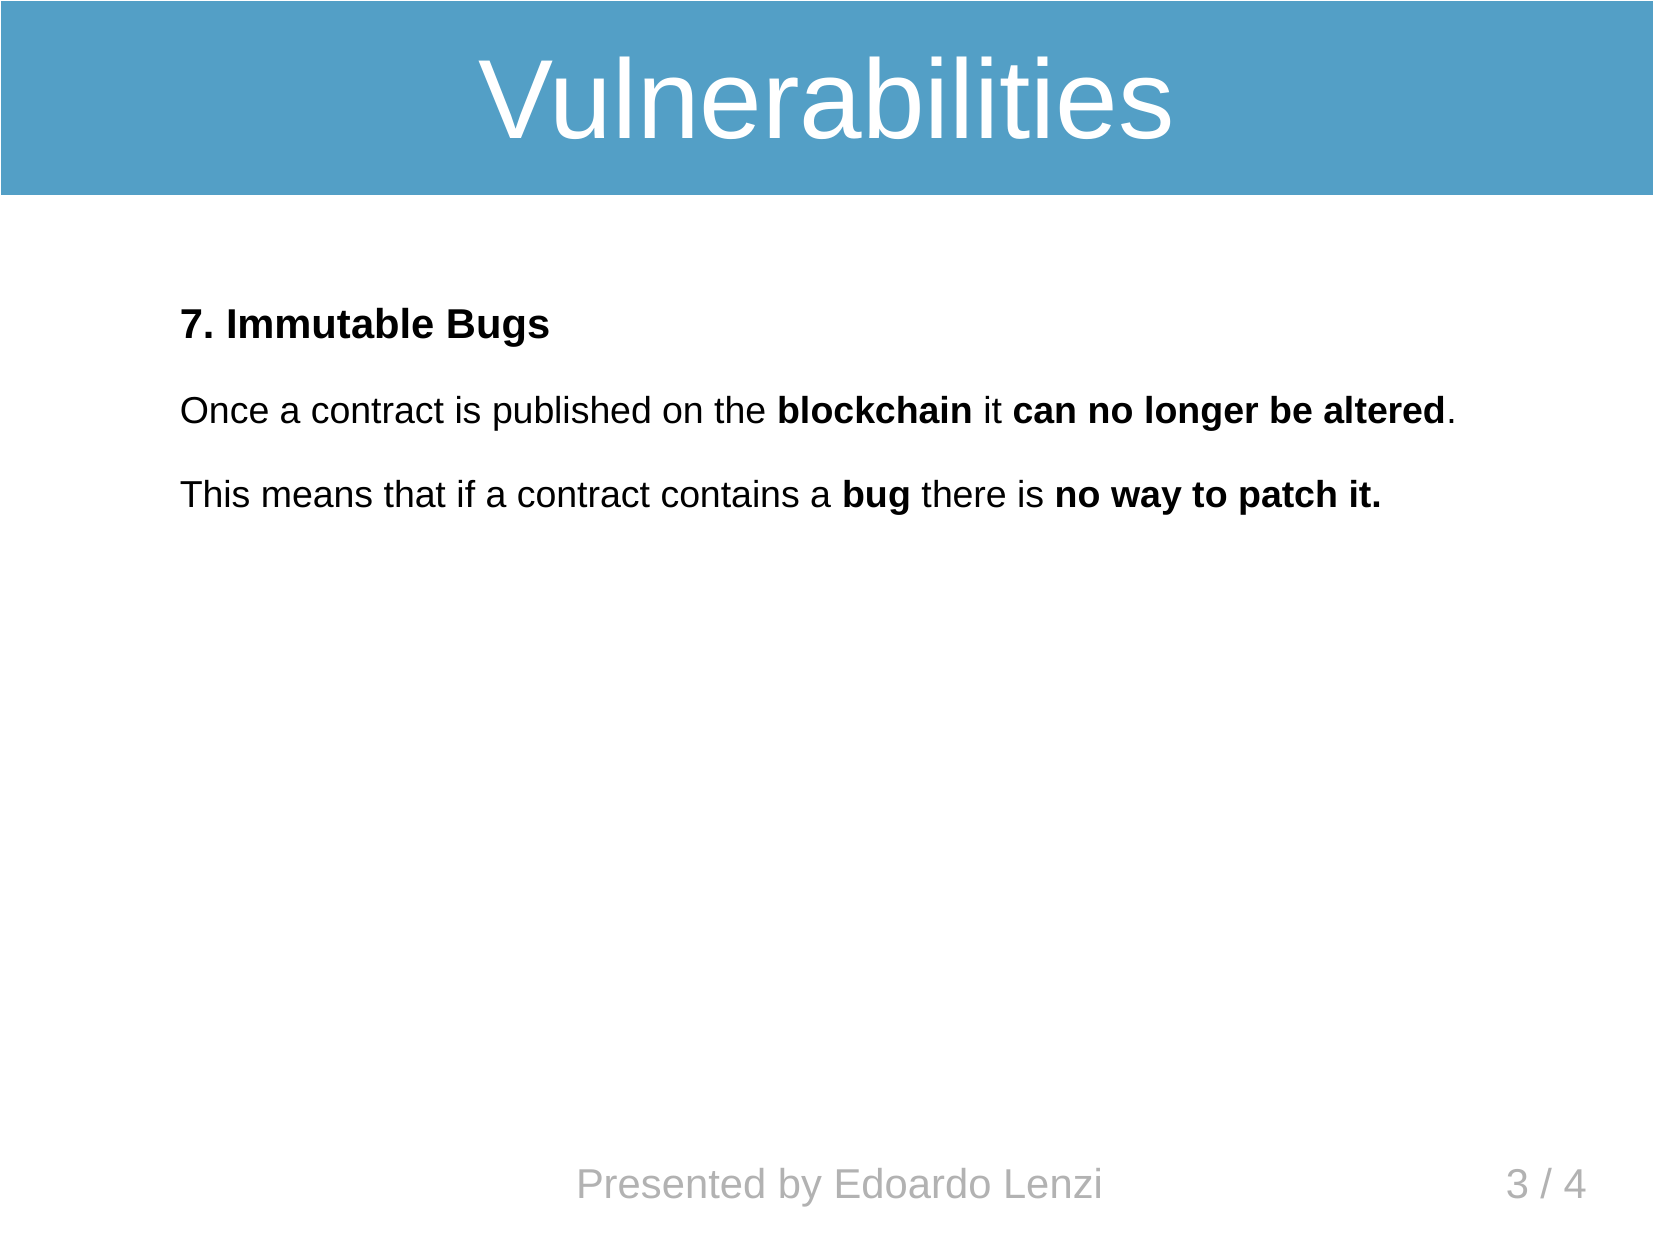

Vulnerabilities
7. Immutable Bugs
Once a contract is published on the blockchain it can no longer be altered.
This means that if a contract contains a bug there is no way to patch it.
# Presented by Edoardo Lenzi 3 / 4